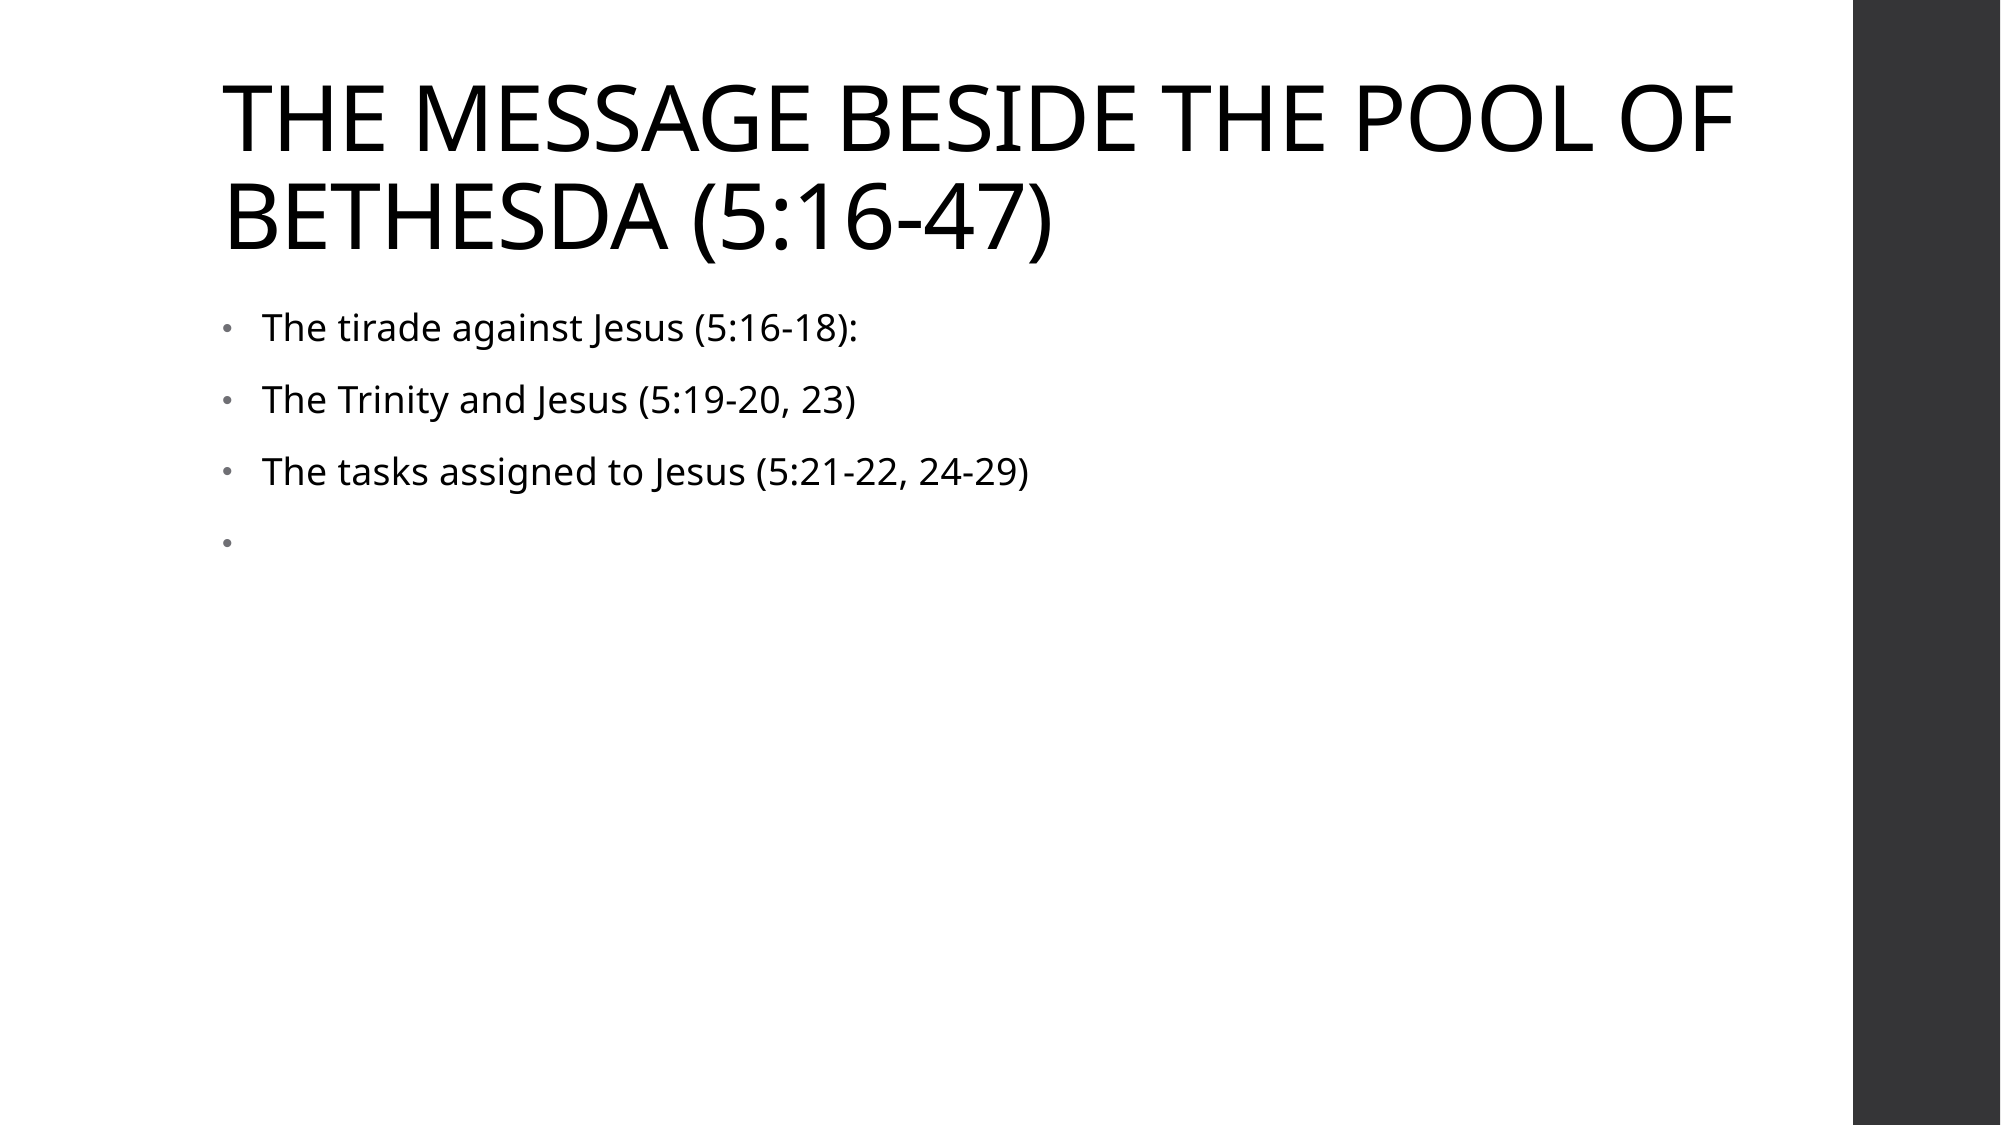

# THE MESSAGE BESIDE THE POOL OF BETHESDA (5:16-47)
 The tirade against Jesus (5:16-18):
 The Trinity and Jesus (5:19-20, 23)
 The tasks assigned to Jesus (5:21-22, 24-29)